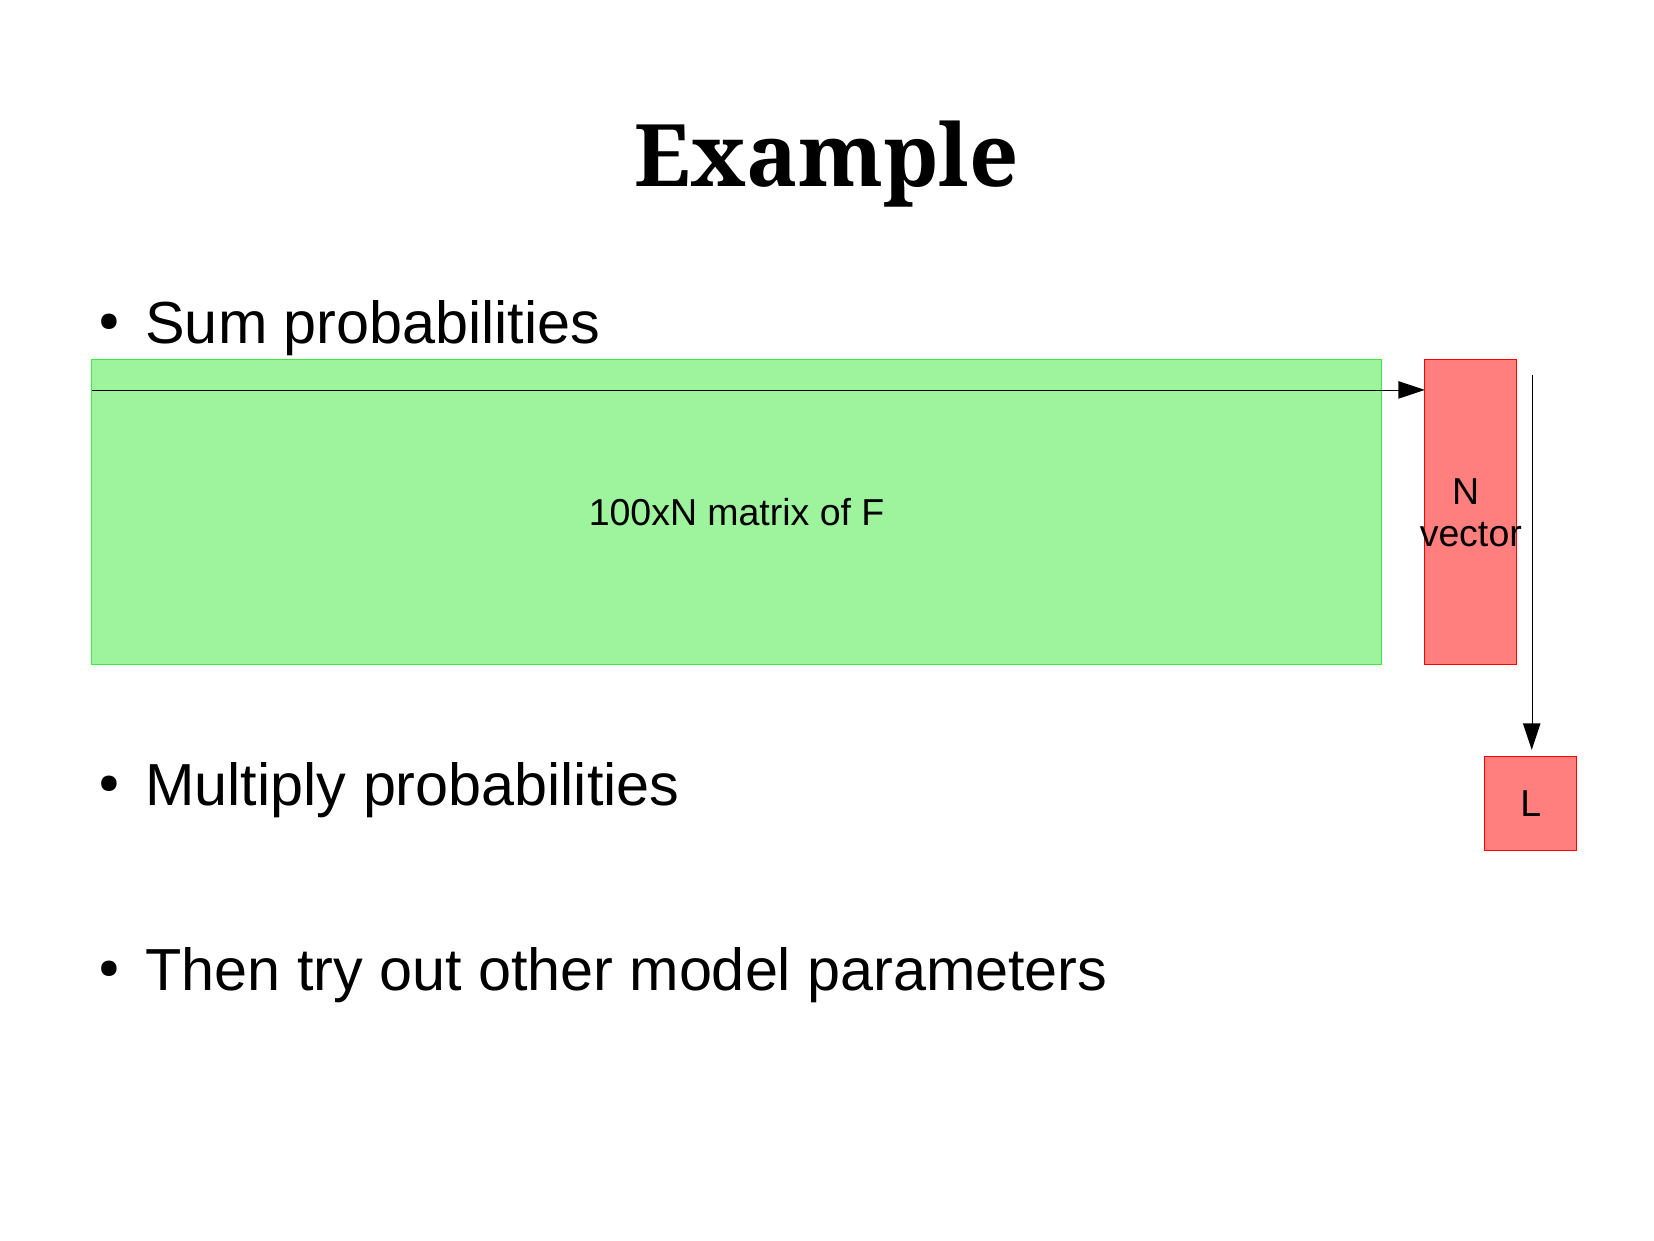

# Example
Sum probabilities
Multiply probabilities
Then try out other model parameters
100xN matrix of F
N
vector
L